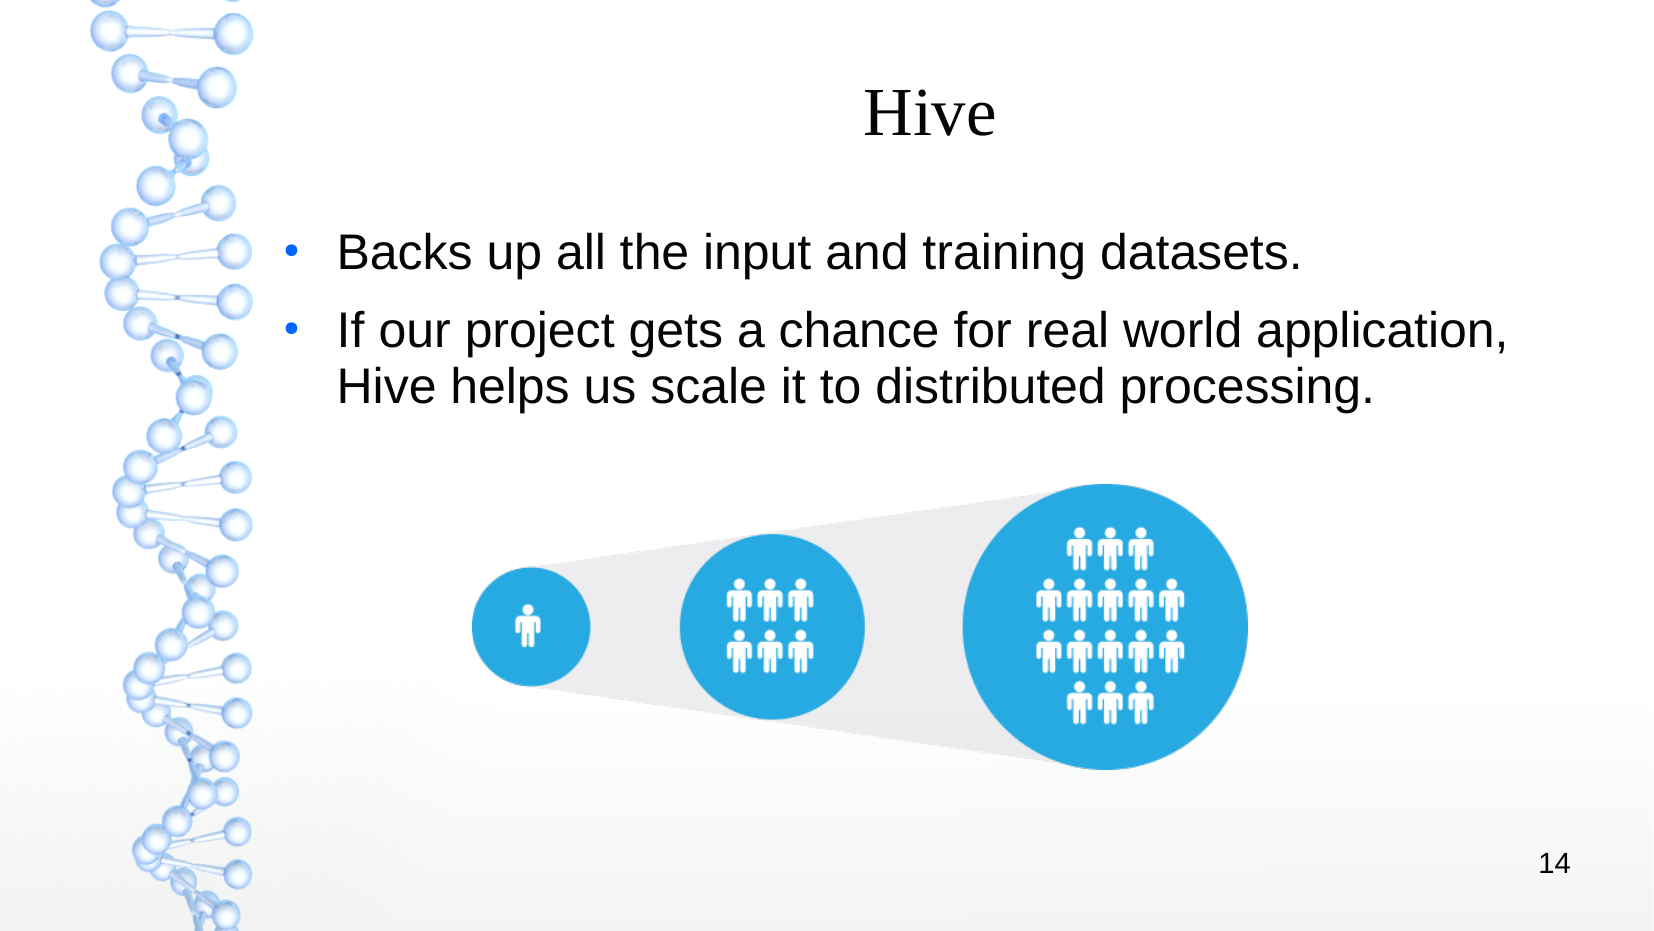

# Hive
Backs up all the input and training datasets.
If our project gets a chance for real world application, Hive helps us scale it to distributed processing.
14